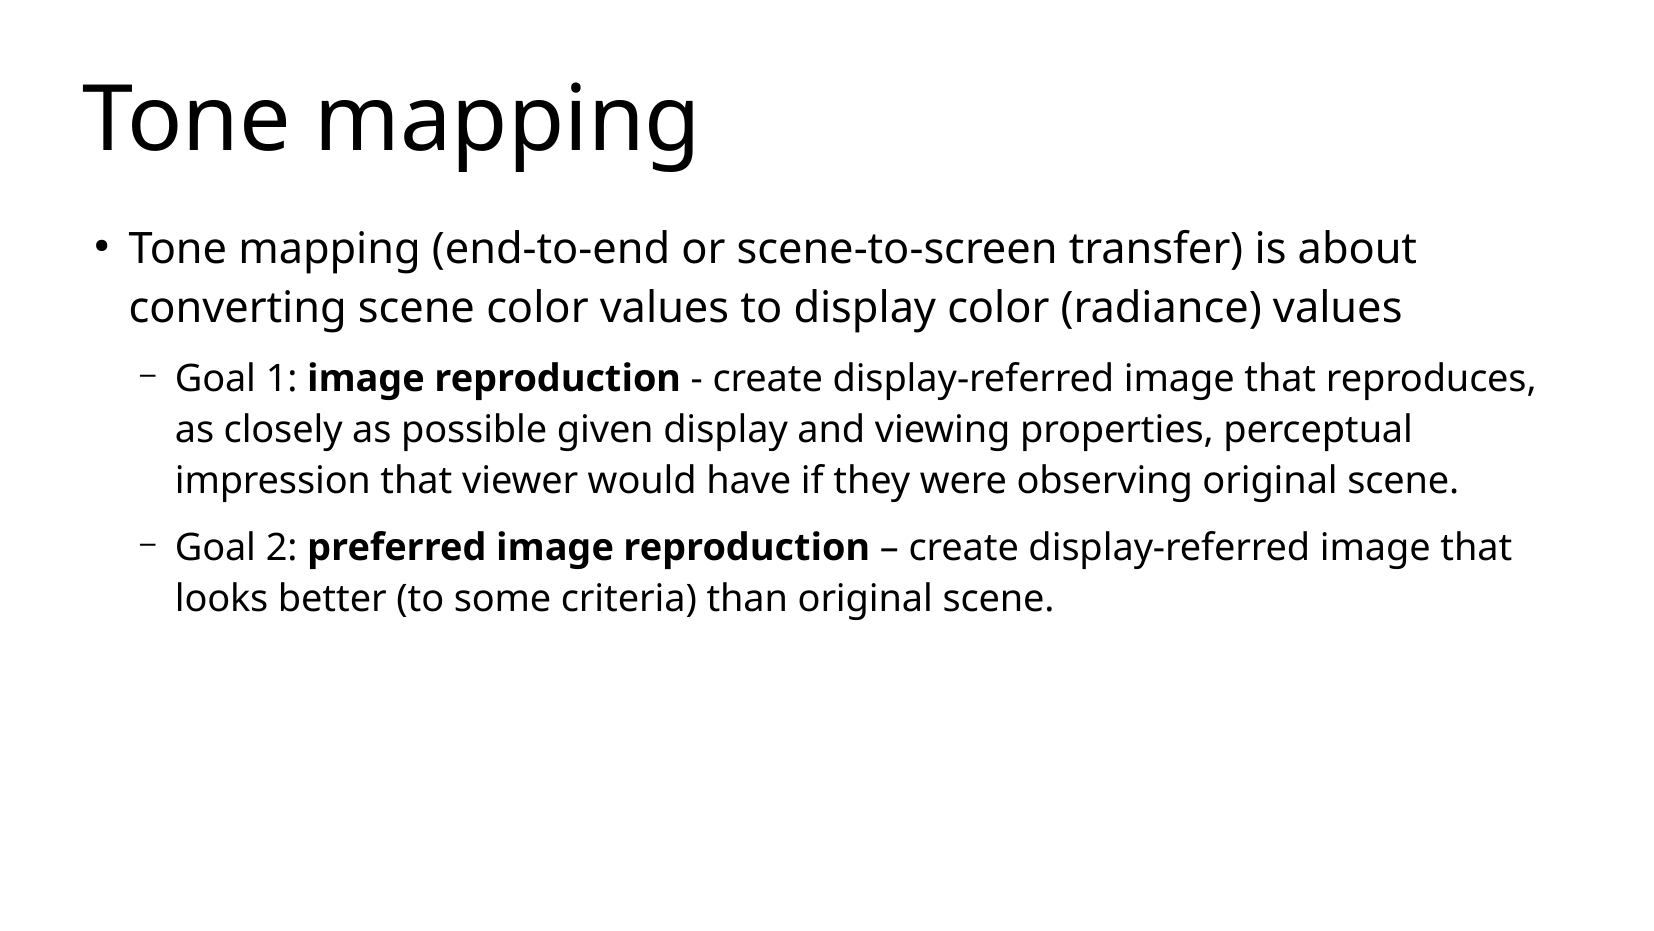

# Tone mapping
Tone mapping (end-to-end or scene-to-screen transfer) is about converting scene color values to display color (radiance) values
Goal 1: image reproduction - create display-referred image that reproduces, as closely as possible given display and viewing properties, perceptual impression that viewer would have if they were observing original scene.
Goal 2: preferred image reproduction – create display-referred image that looks better (to some criteria) than original scene.